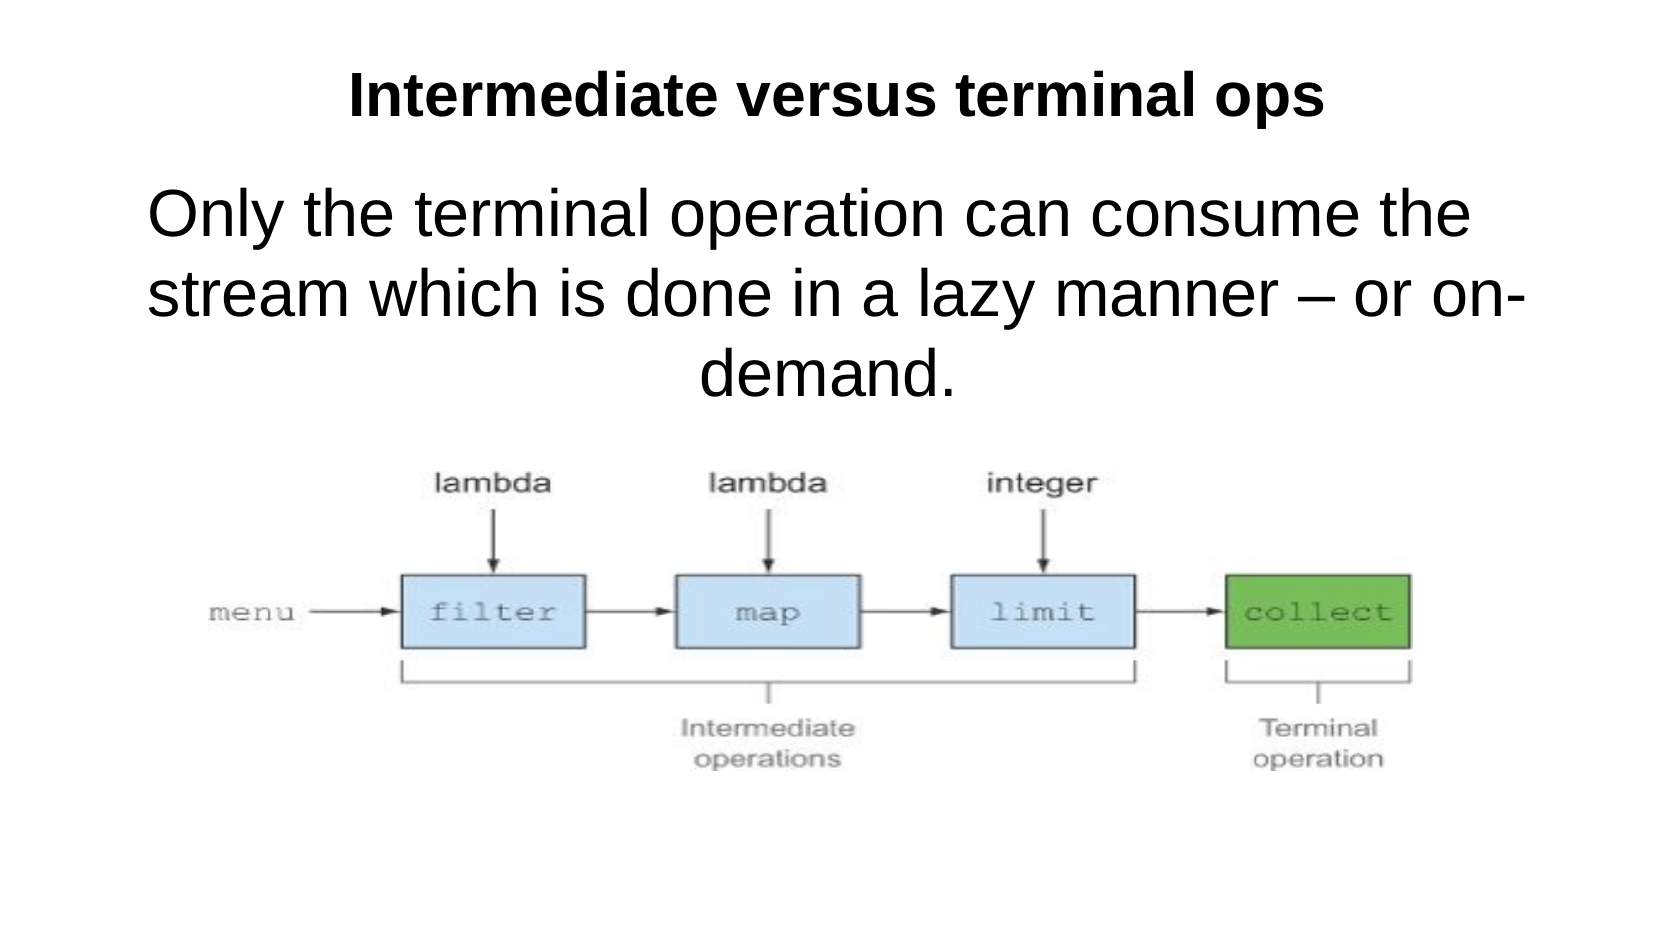

# Intermediate versus terminal ops
Only the terminal operation can consume the stream which is done in a lazy manner – or on-demand.